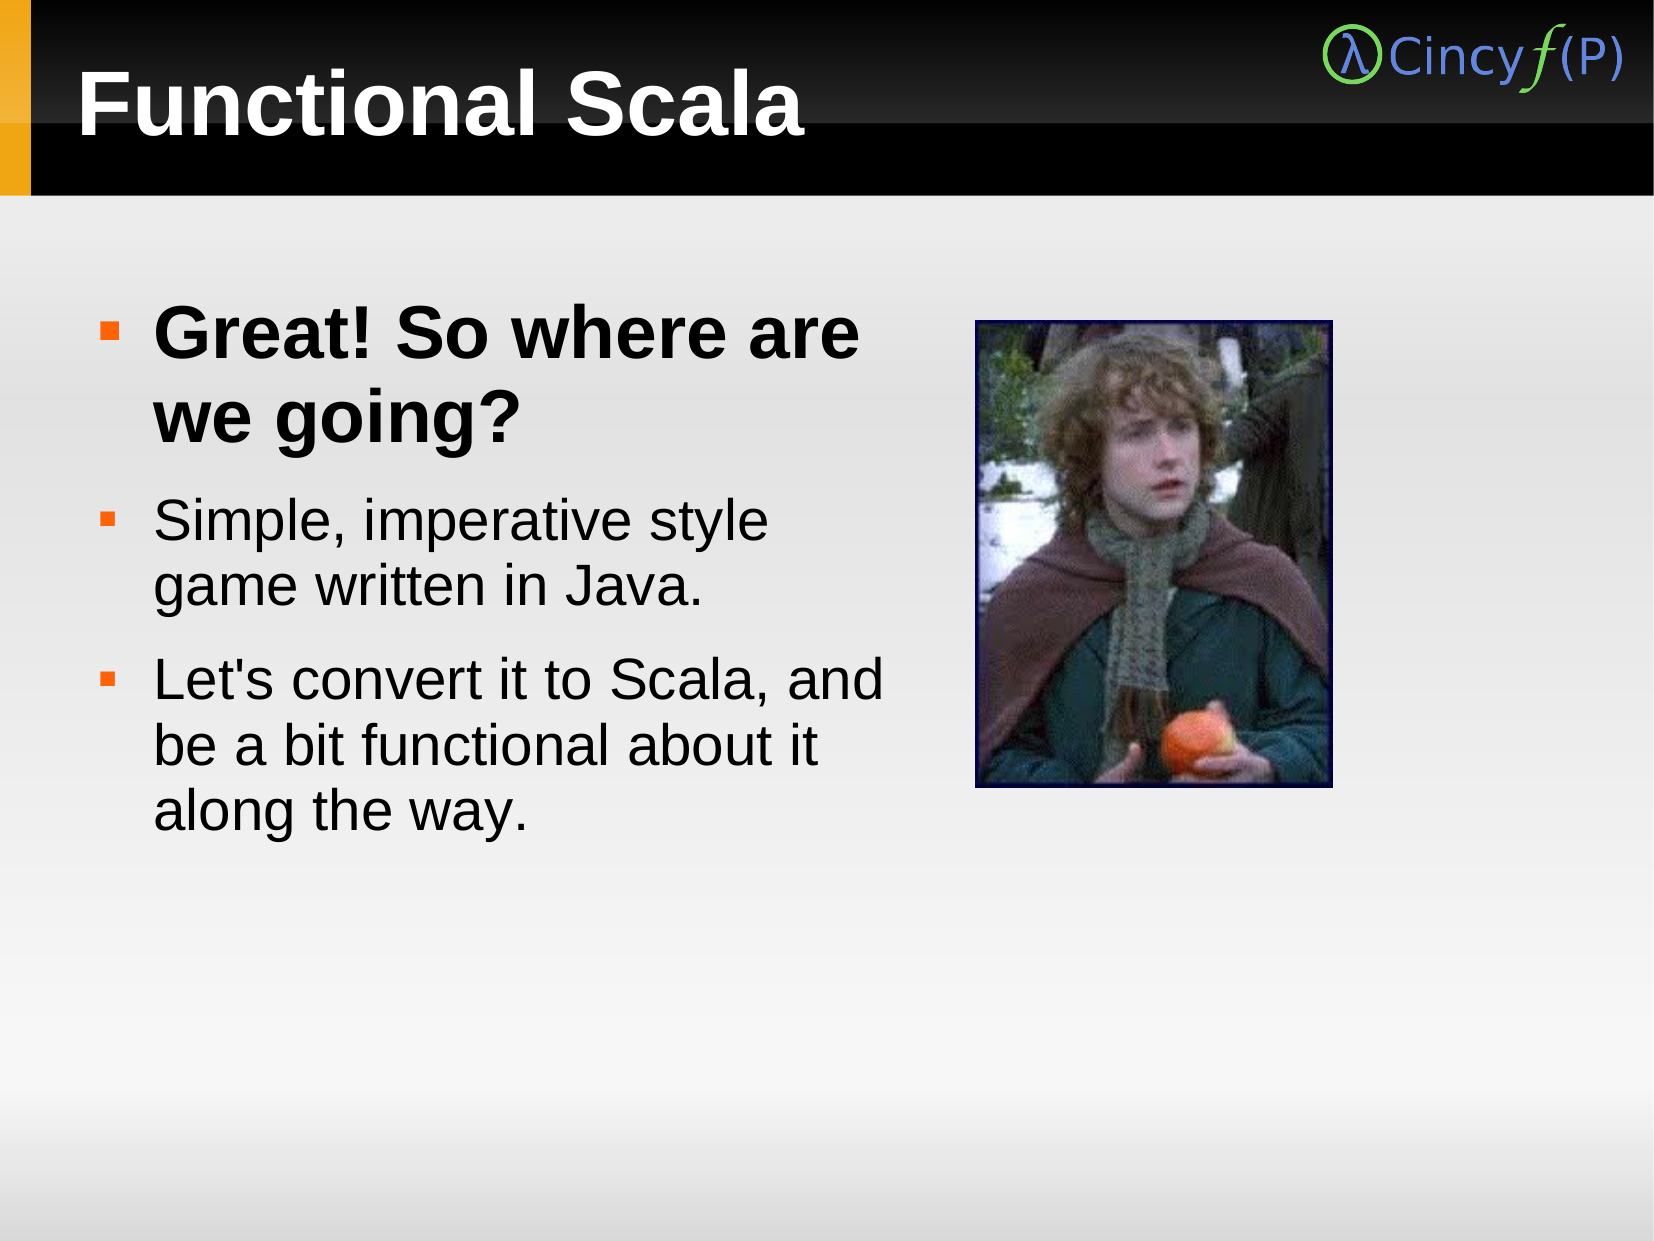

# Functional Scala
Great! So where are we going?
Simple, imperative style game written in Java.
Let's convert it to Scala, and be a bit functional about it along the way.